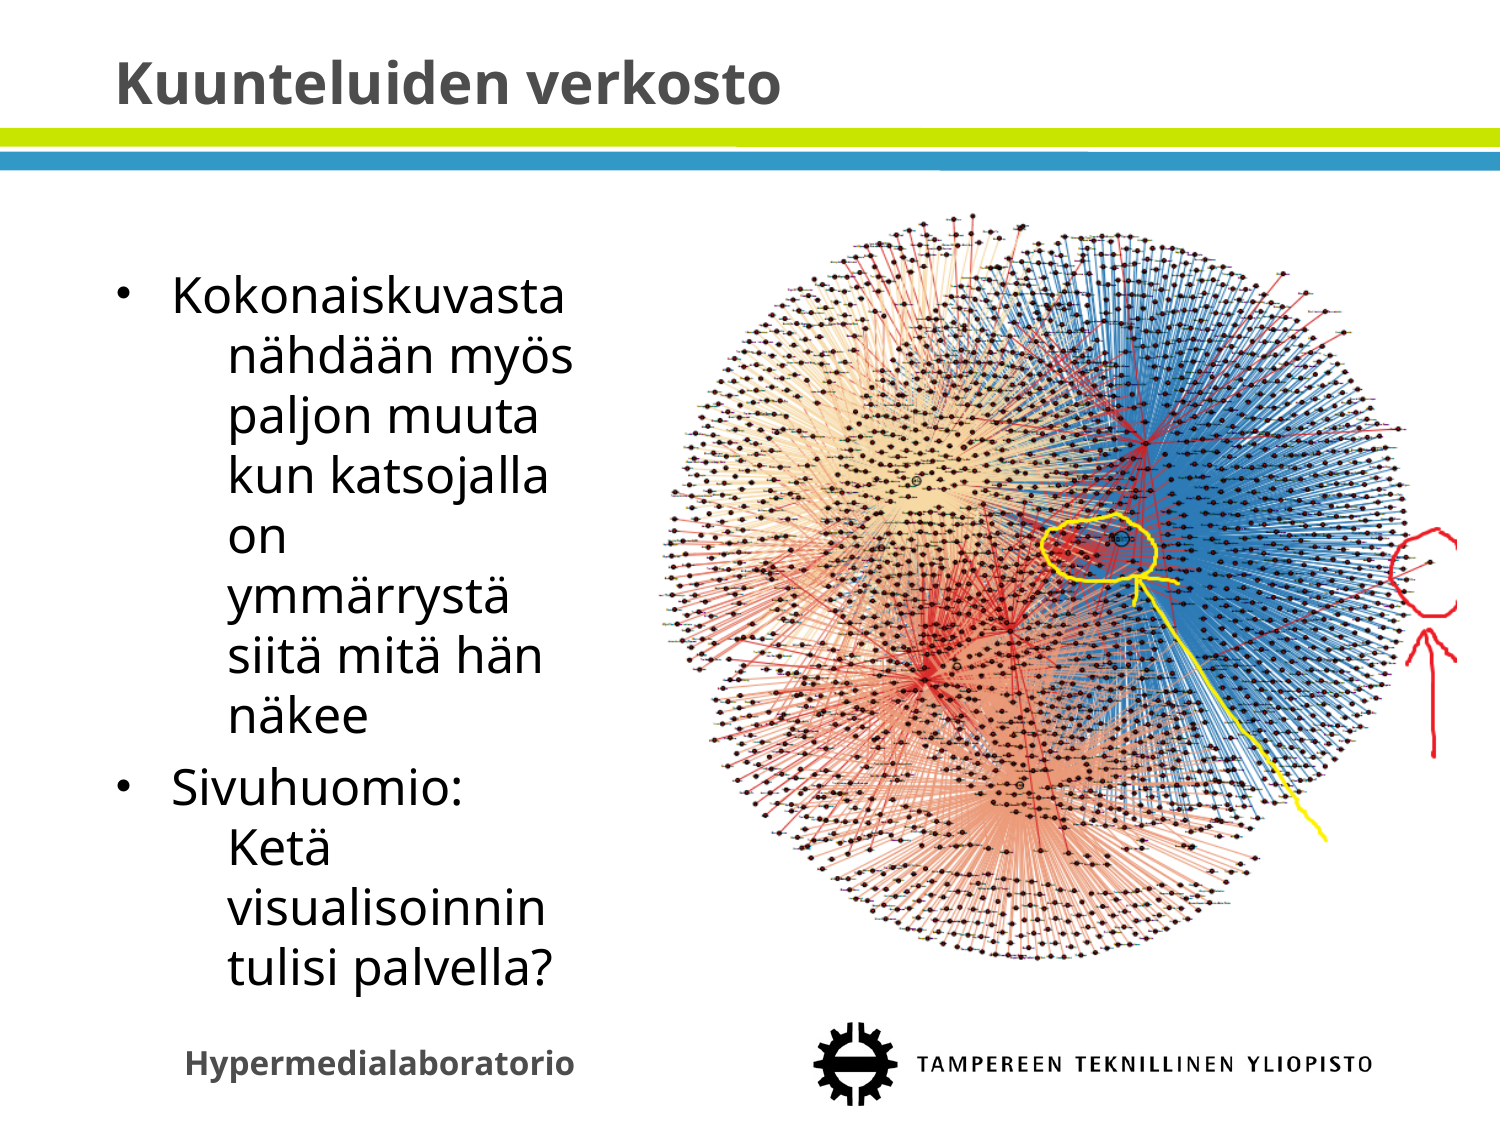

# Kuunteluiden verkosto
Kokonaiskuvasta nähdään myös paljon muuta kun katsojalla on ymmärrystä siitä mitä hän näkee
Sivuhuomio: Ketä visualisoinnin tulisi palvella?